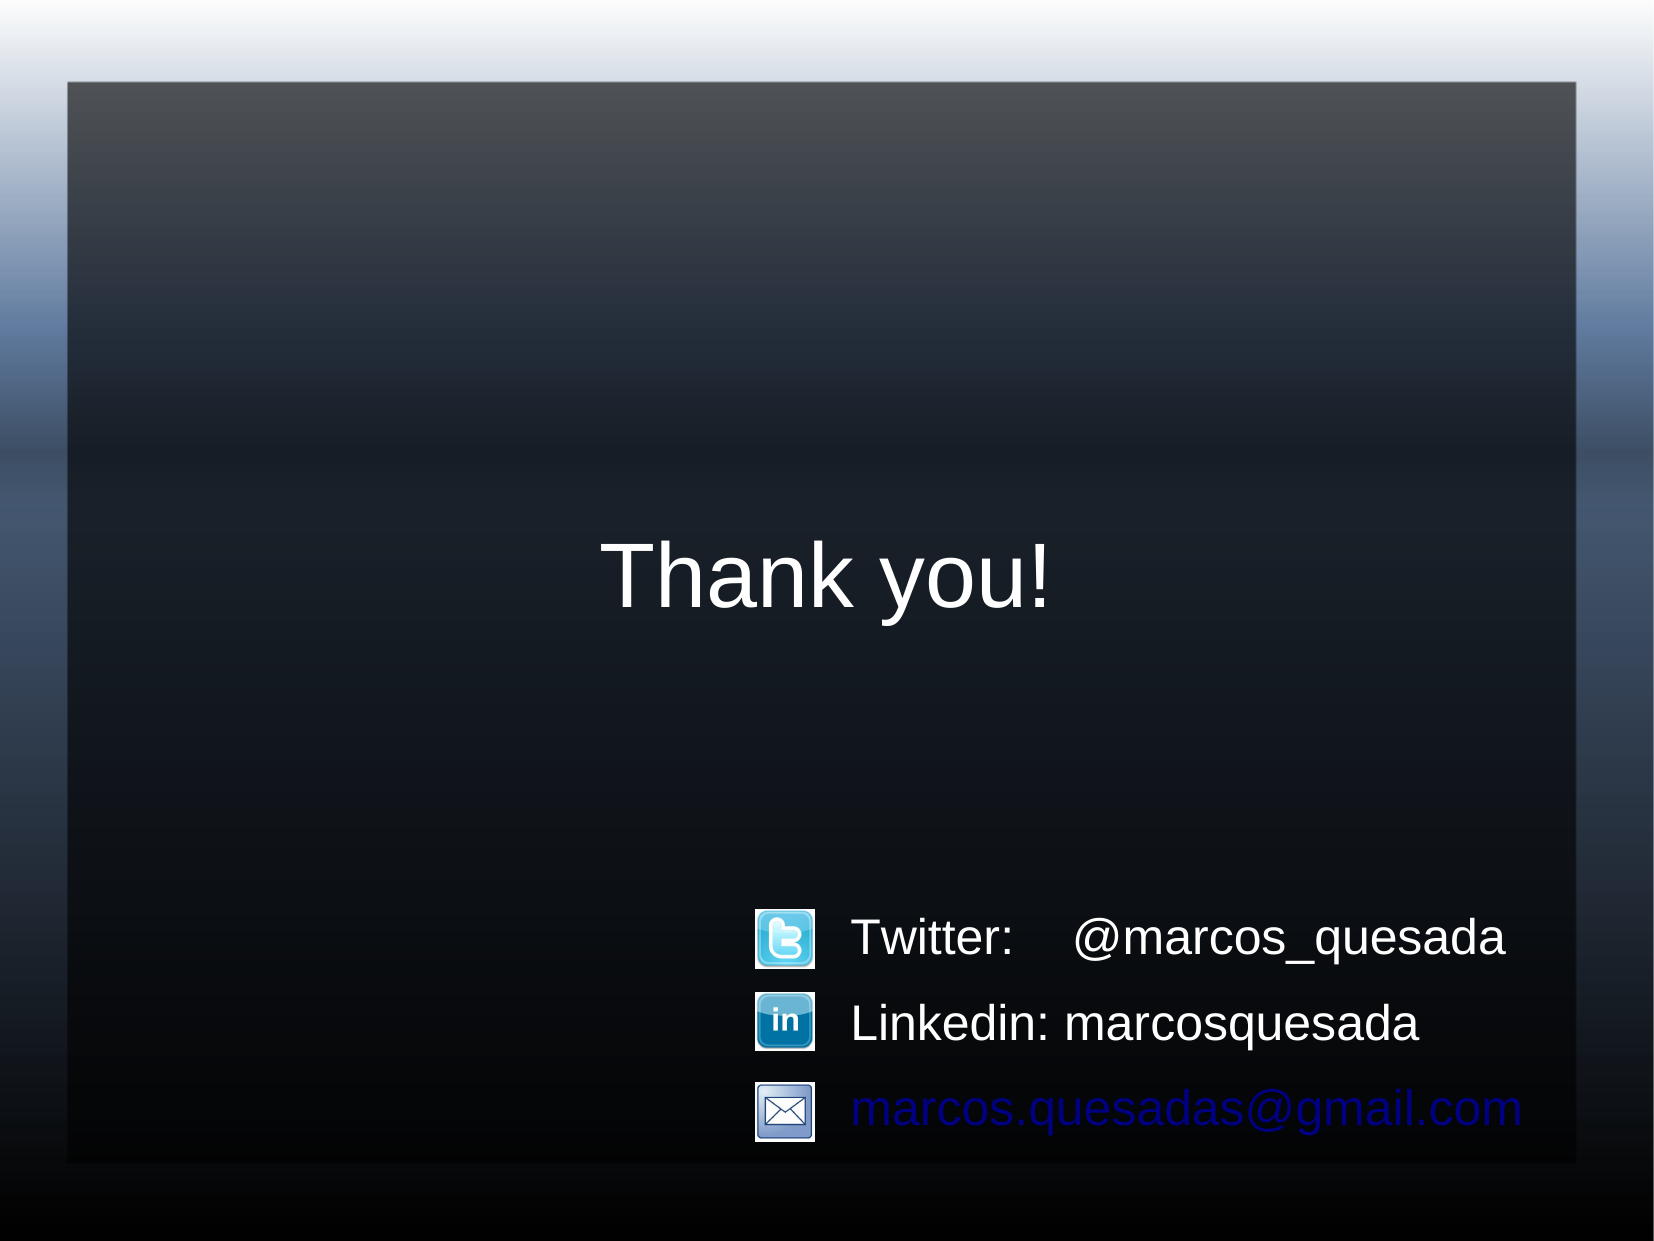

# Thank you!
Twitter: 	@marcos_quesada
Linkedin: marcosquesada
marcos.quesadas@gmail.com